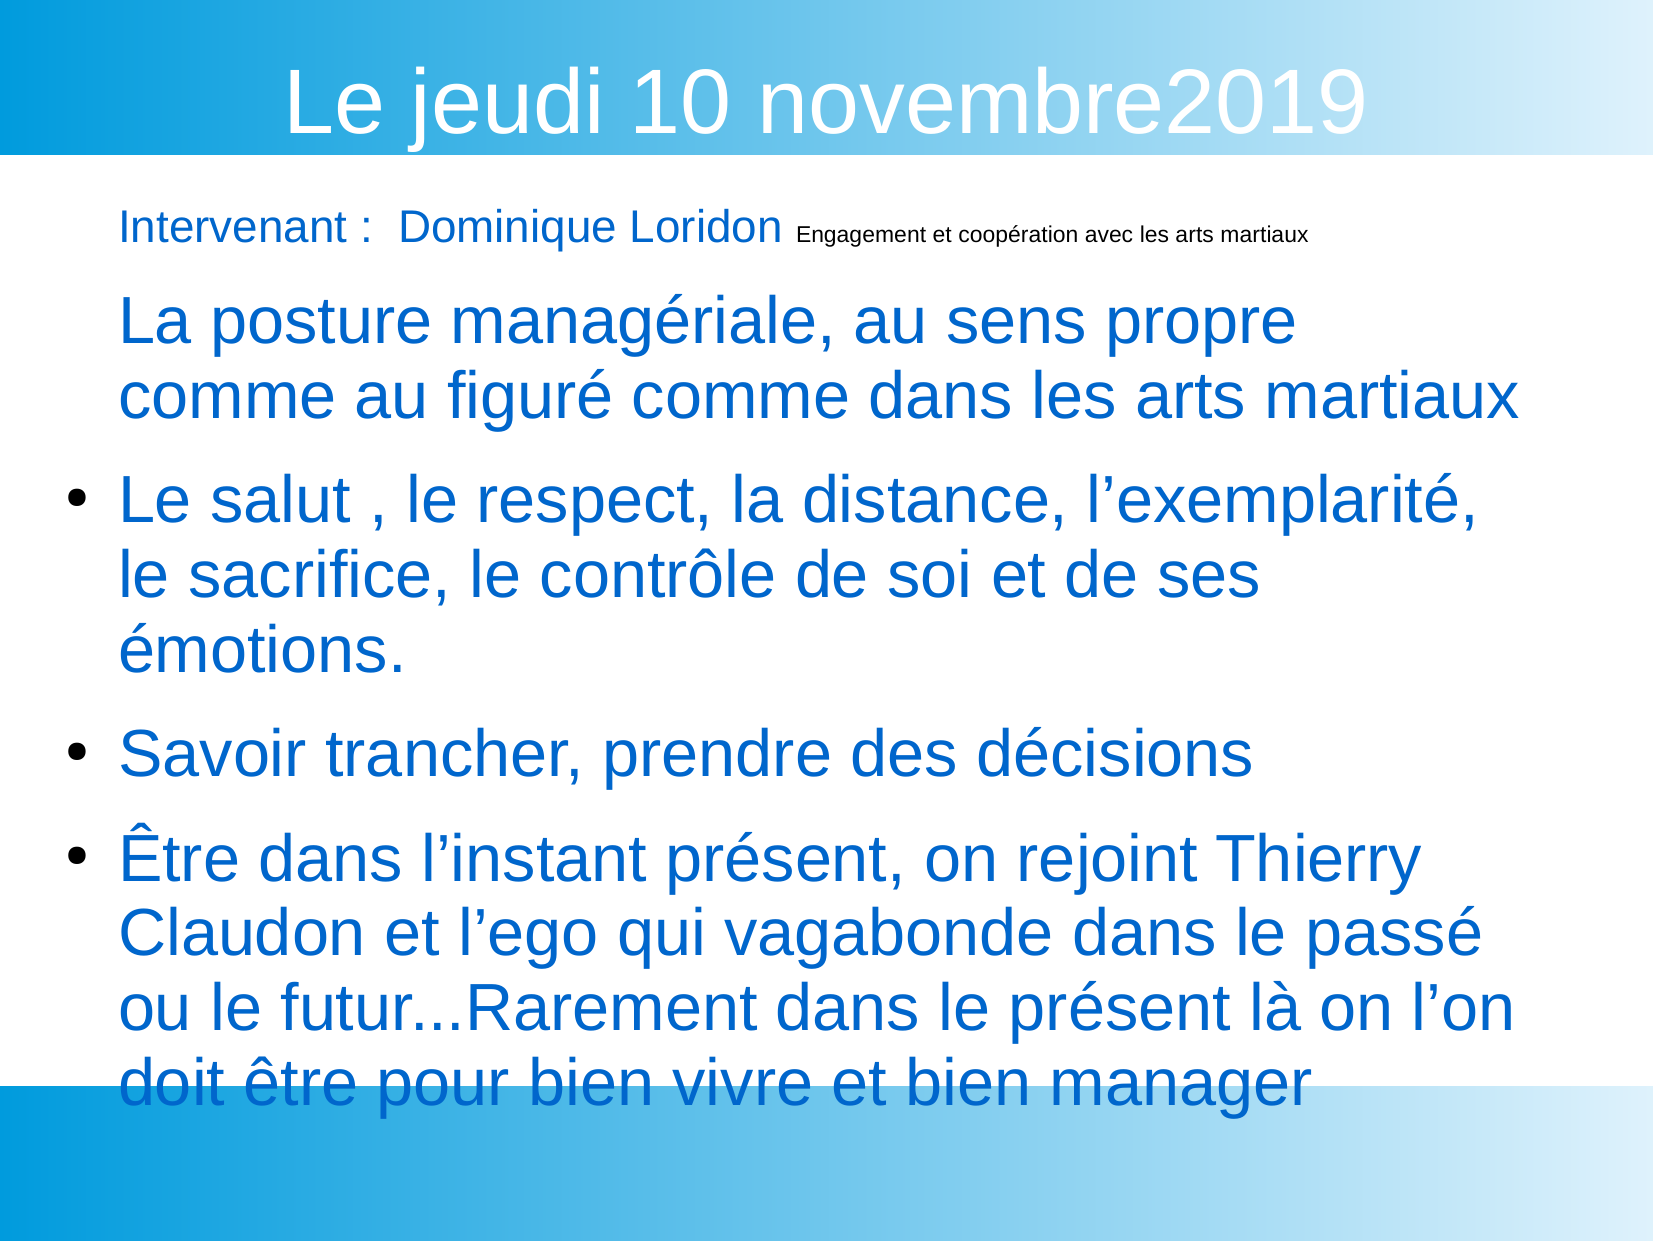

# Le jeudi 10 novembre2019
Intervenant : Dominique Loridon Engagement et coopération avec les arts martiaux
La posture managériale, au sens propre comme au figuré comme dans les arts martiaux
Le salut , le respect, la distance, l’exemplarité, le sacrifice, le contrôle de soi et de ses émotions.
Savoir trancher, prendre des décisions
Être dans l’instant présent, on rejoint Thierry Claudon et l’ego qui vagabonde dans le passé ou le futur...Rarement dans le présent là on l’on doit être pour bien vivre et bien manager